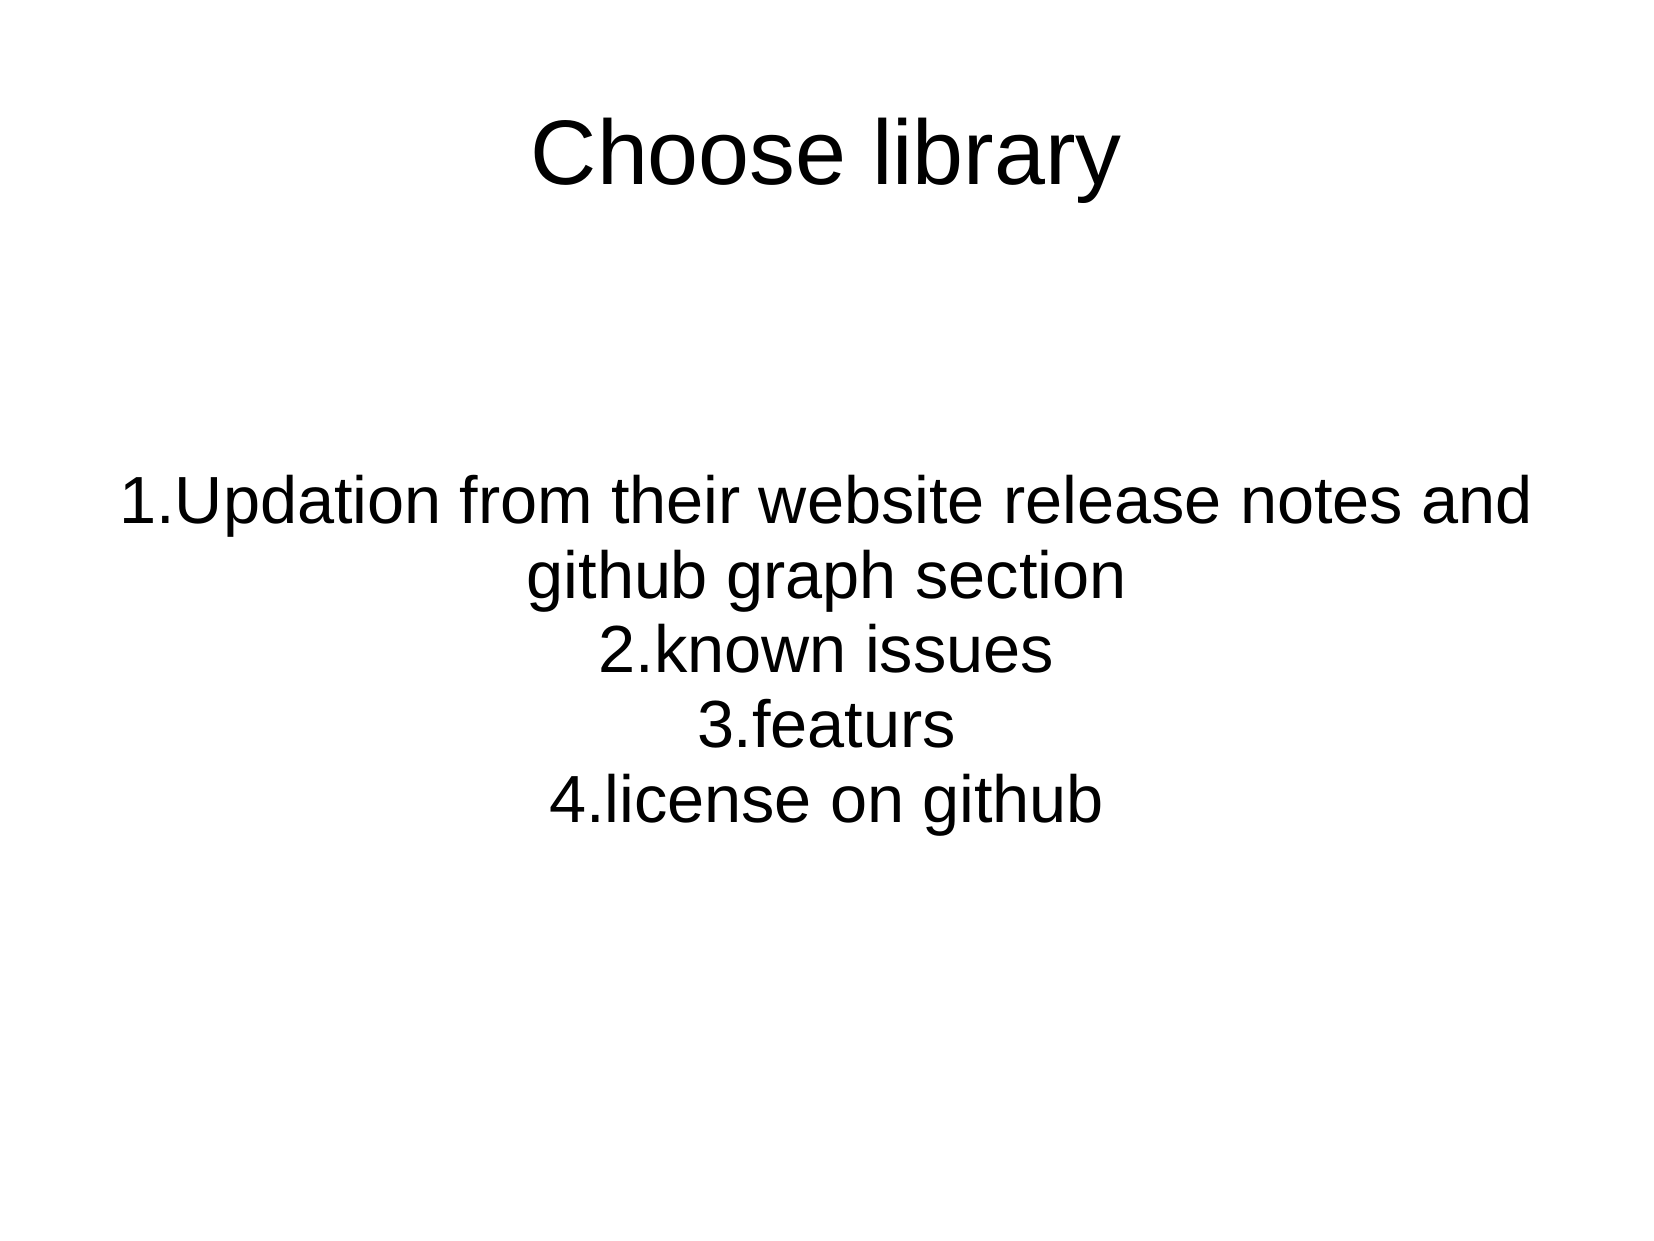

# Choose library
1.Updation from their website release notes and github graph section
2.known issues
3.featurs
4.license on github